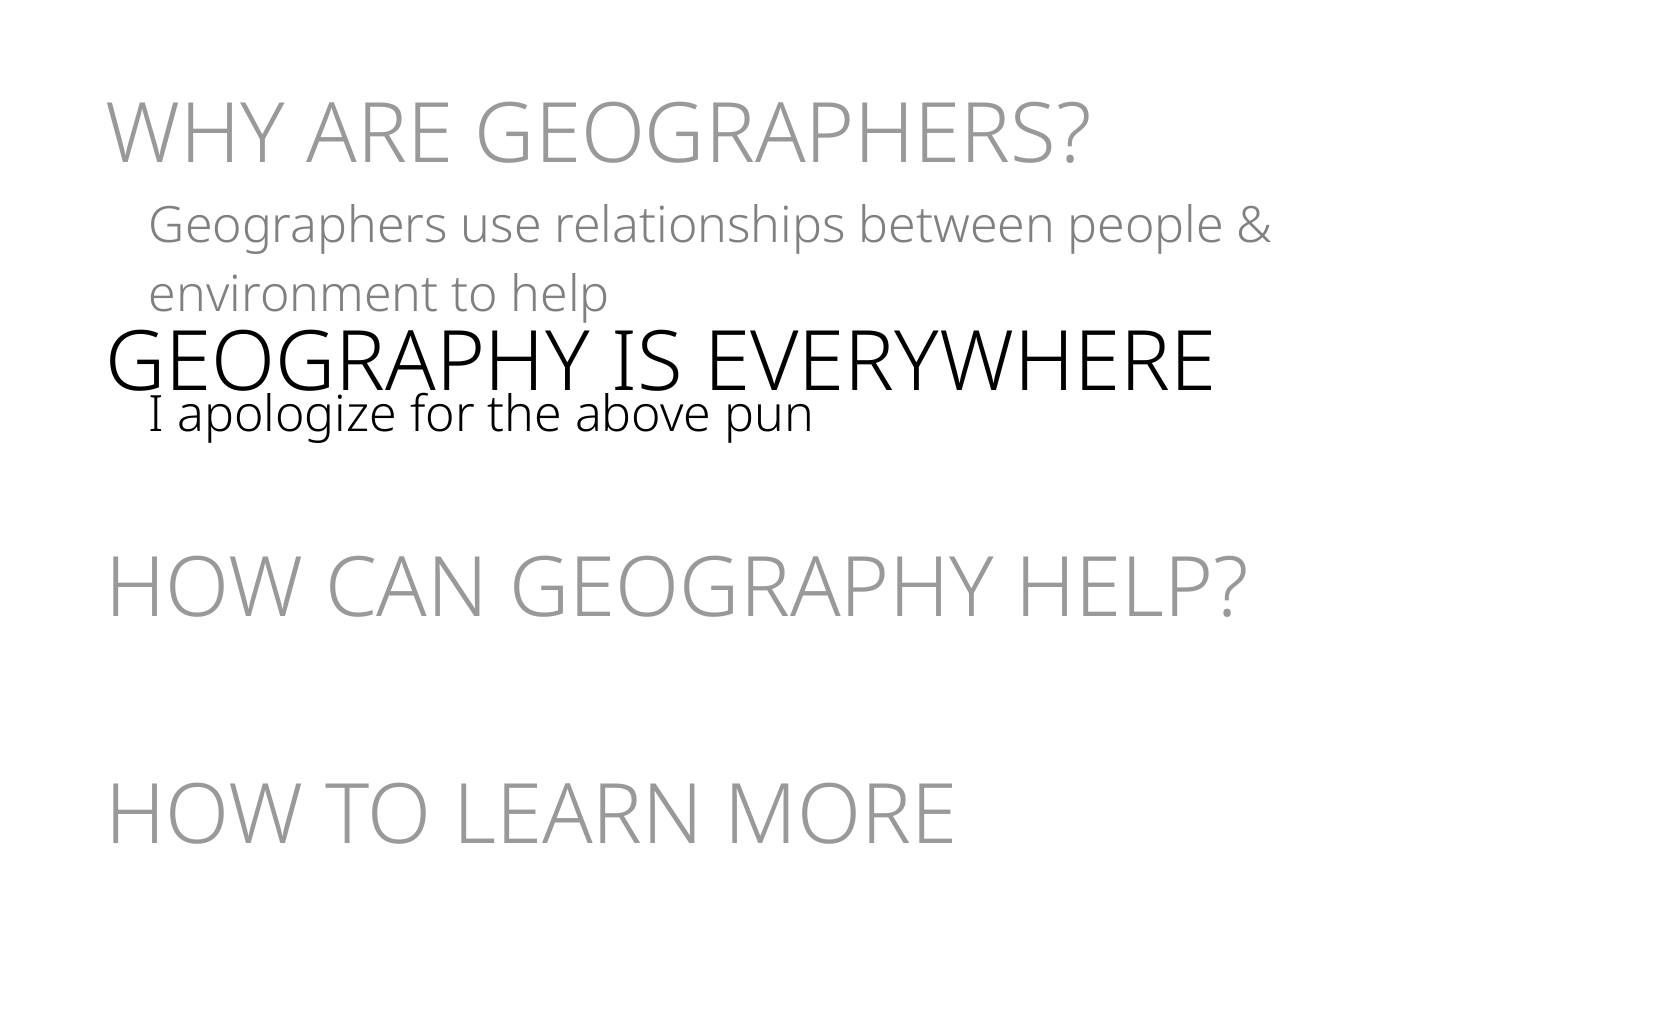

WHY ARE GEOGRAPHERS?
GEOGRAPHY IS EVERYWHERE
HOW CAN GEOGRAPHY HELP?
HOW TO LEARN MORE
Geographers use relationships between people & environment to help
I apologize for the above pun